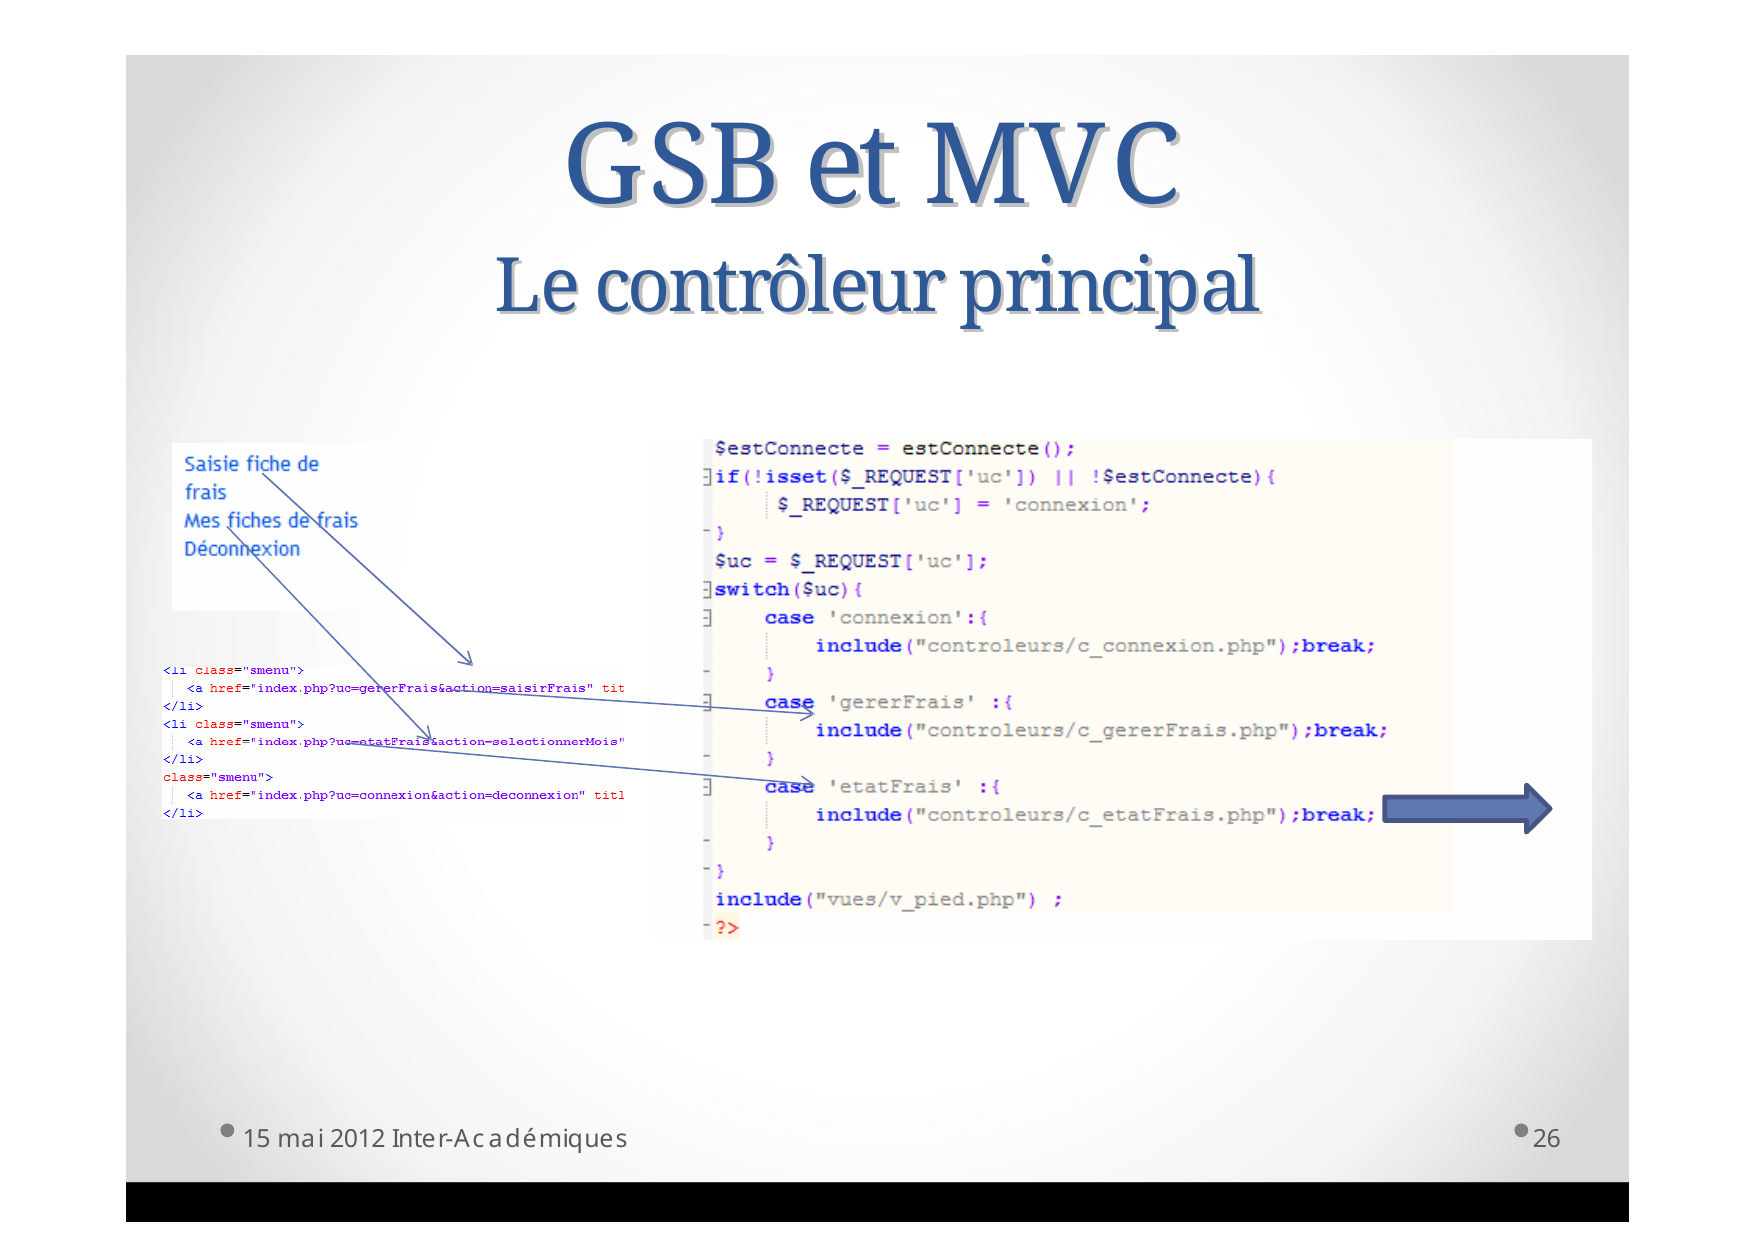

G
S
B
e
t
M
V
C
G
S
B
e
t
M
V
C
L
e
c
o
n
t
r
ô
l
e
u
r
p
r
i
n
c
i
p
a
l
L
e
c
o
n
t
r
ô
l
e
u
r
p
r
i
n
c
i
p
a
l
1
5
m
a
i
2
0
1
2
I
n
t
e
r
-
A
c
a
d
é
m
i
q
u
e
s
2
6